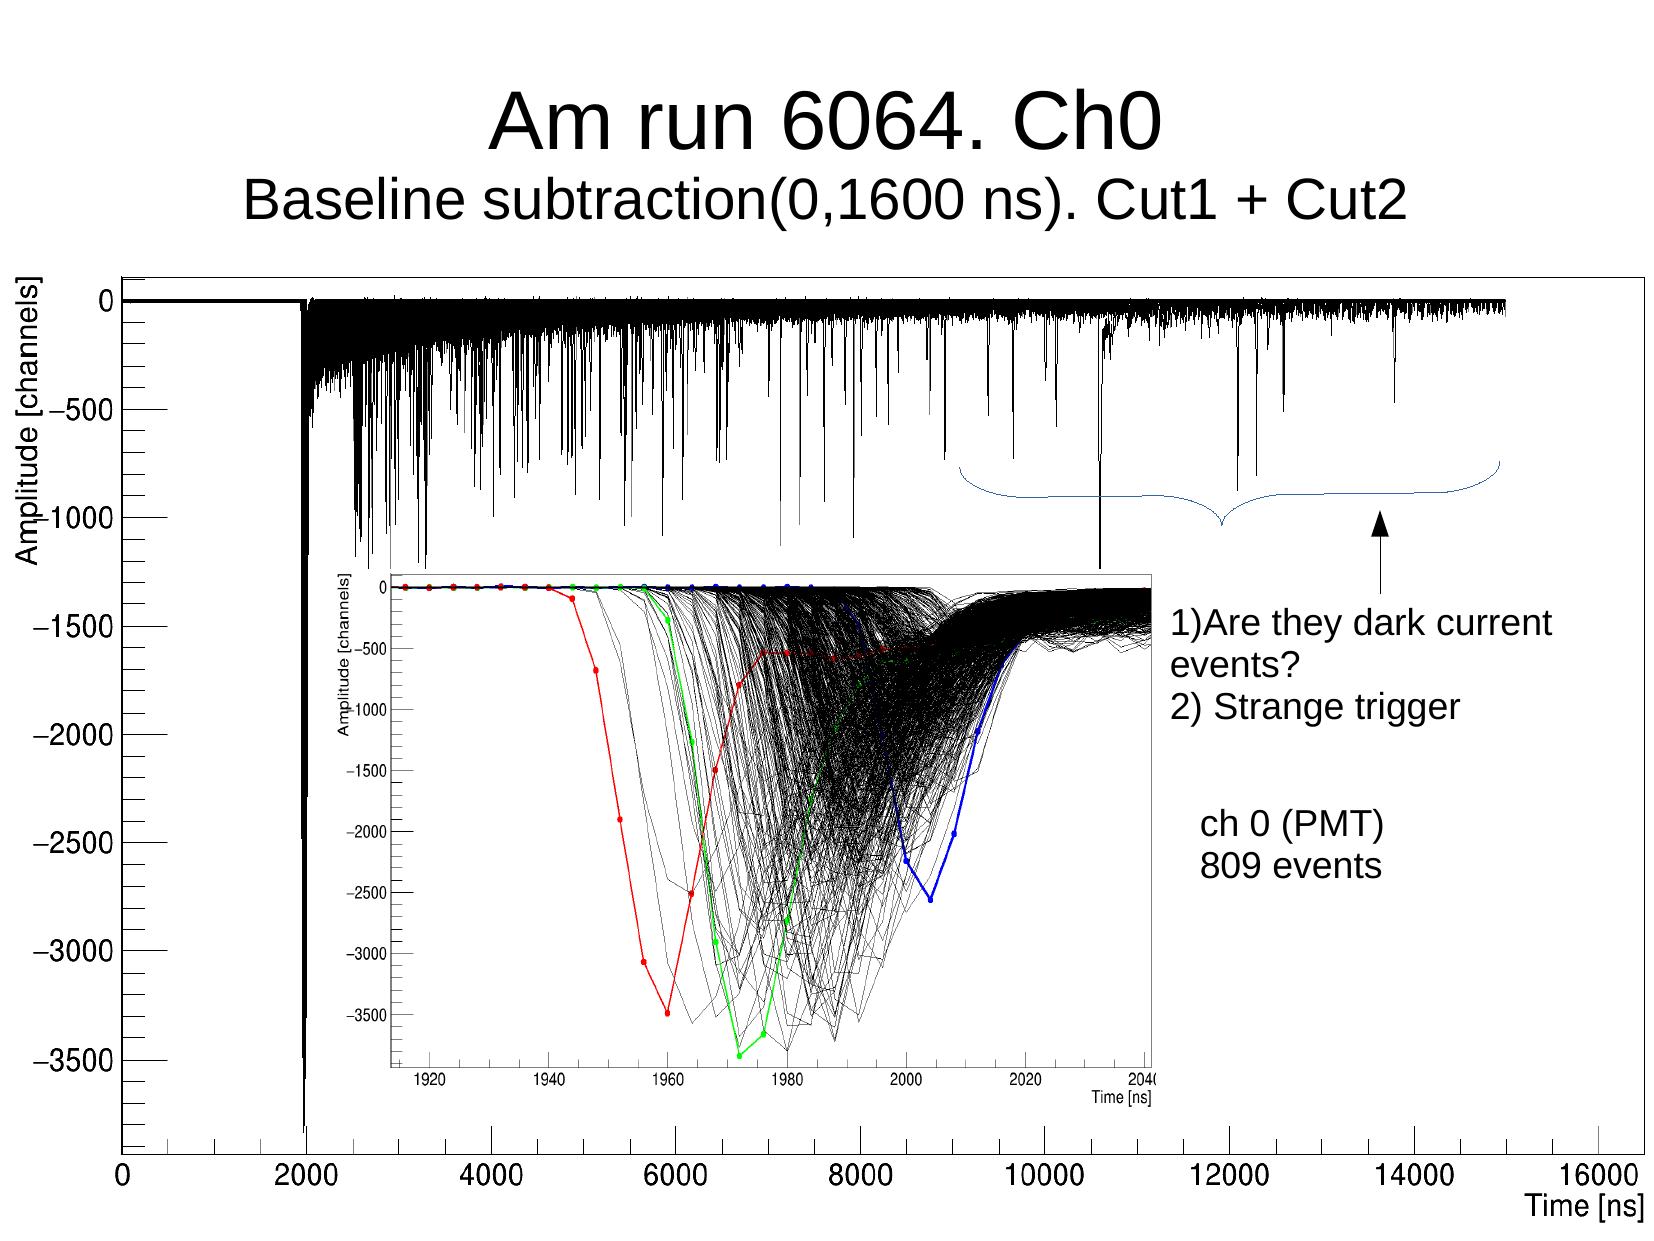

# Am run 6064. Ch0 Baseline subtraction(0,1600 ns). Cut1 + Cut2
1)Are they dark current events?
2) Strange trigger
ch 0 (PMT)
809 events